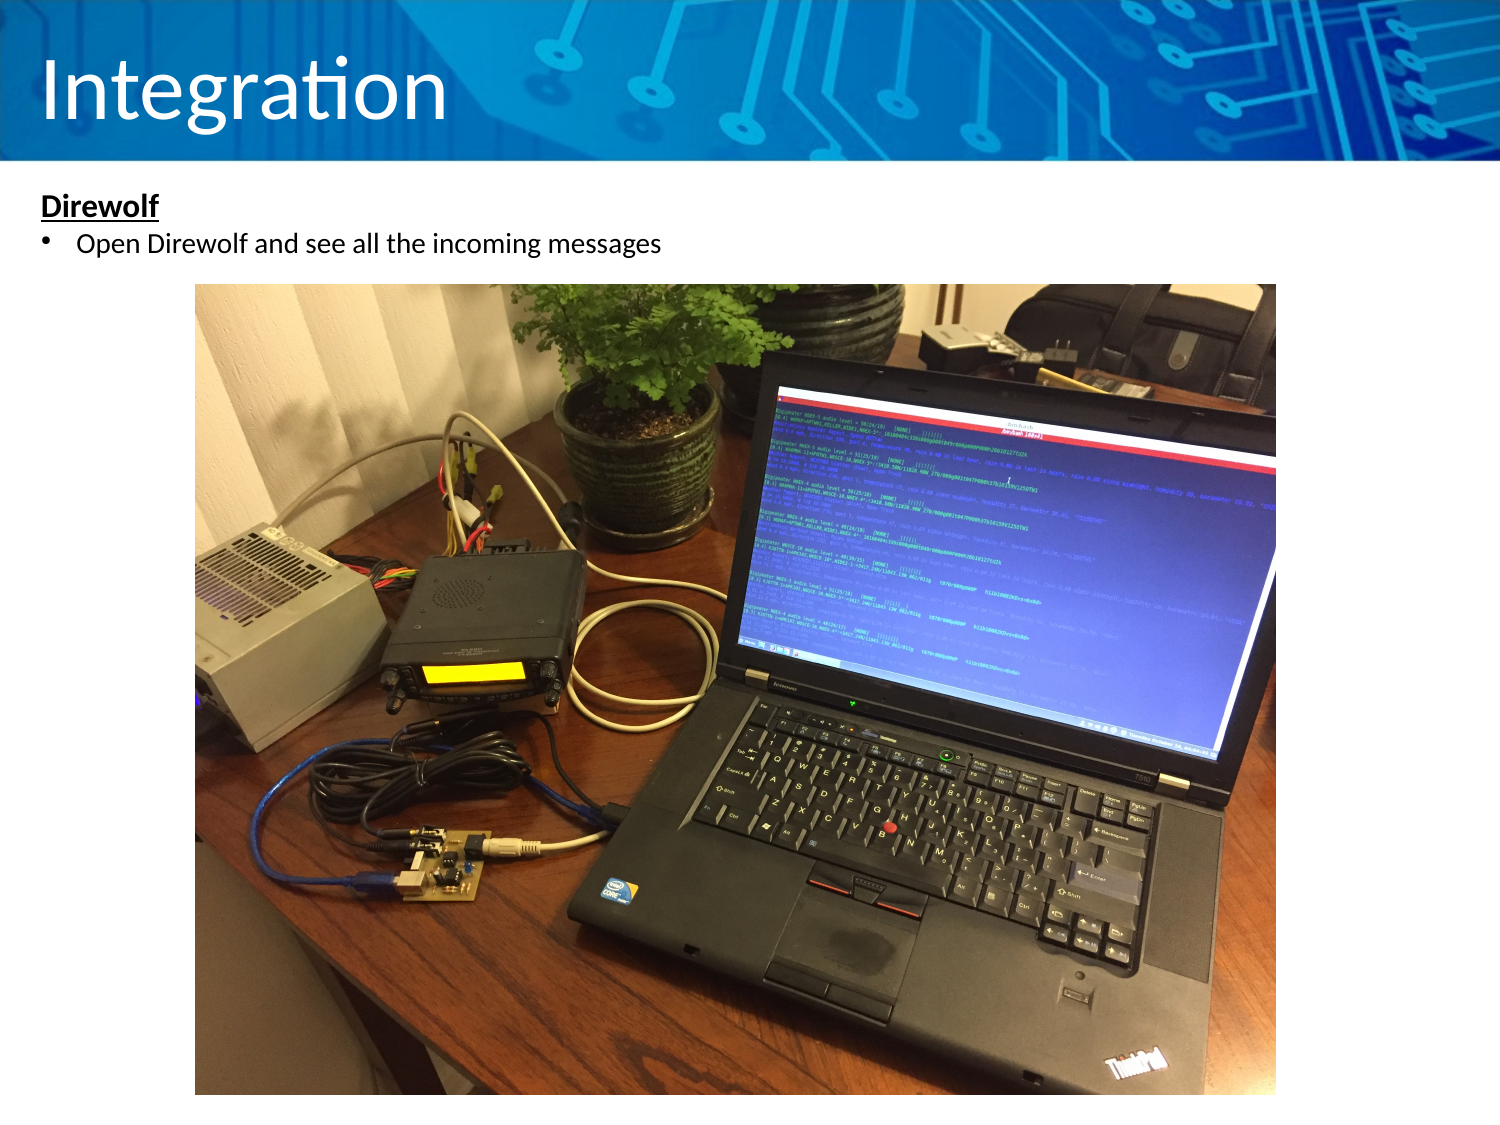

# Integration
Direwolf
Open Direwolf and see all the incoming messages